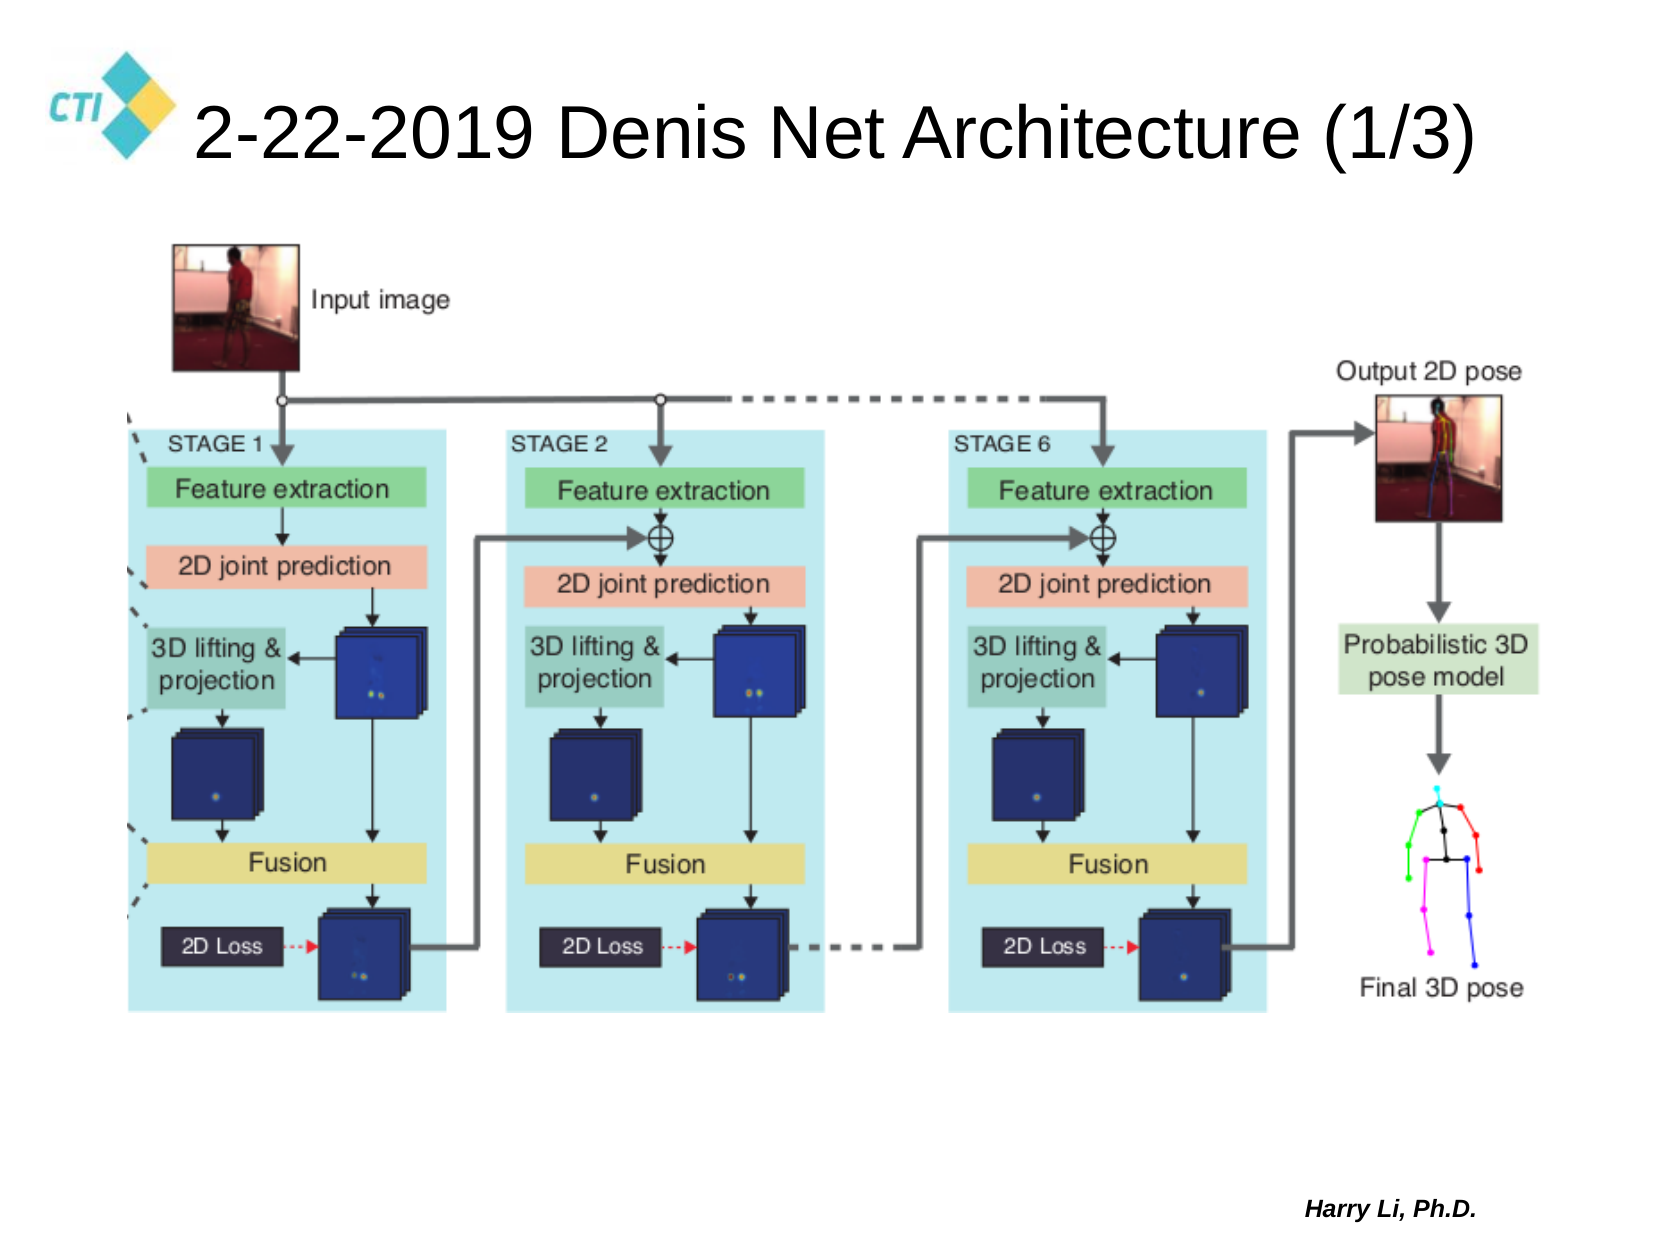

2-22-2019 Denis Net Architecture (1/3)
Harry Li, Ph.D.